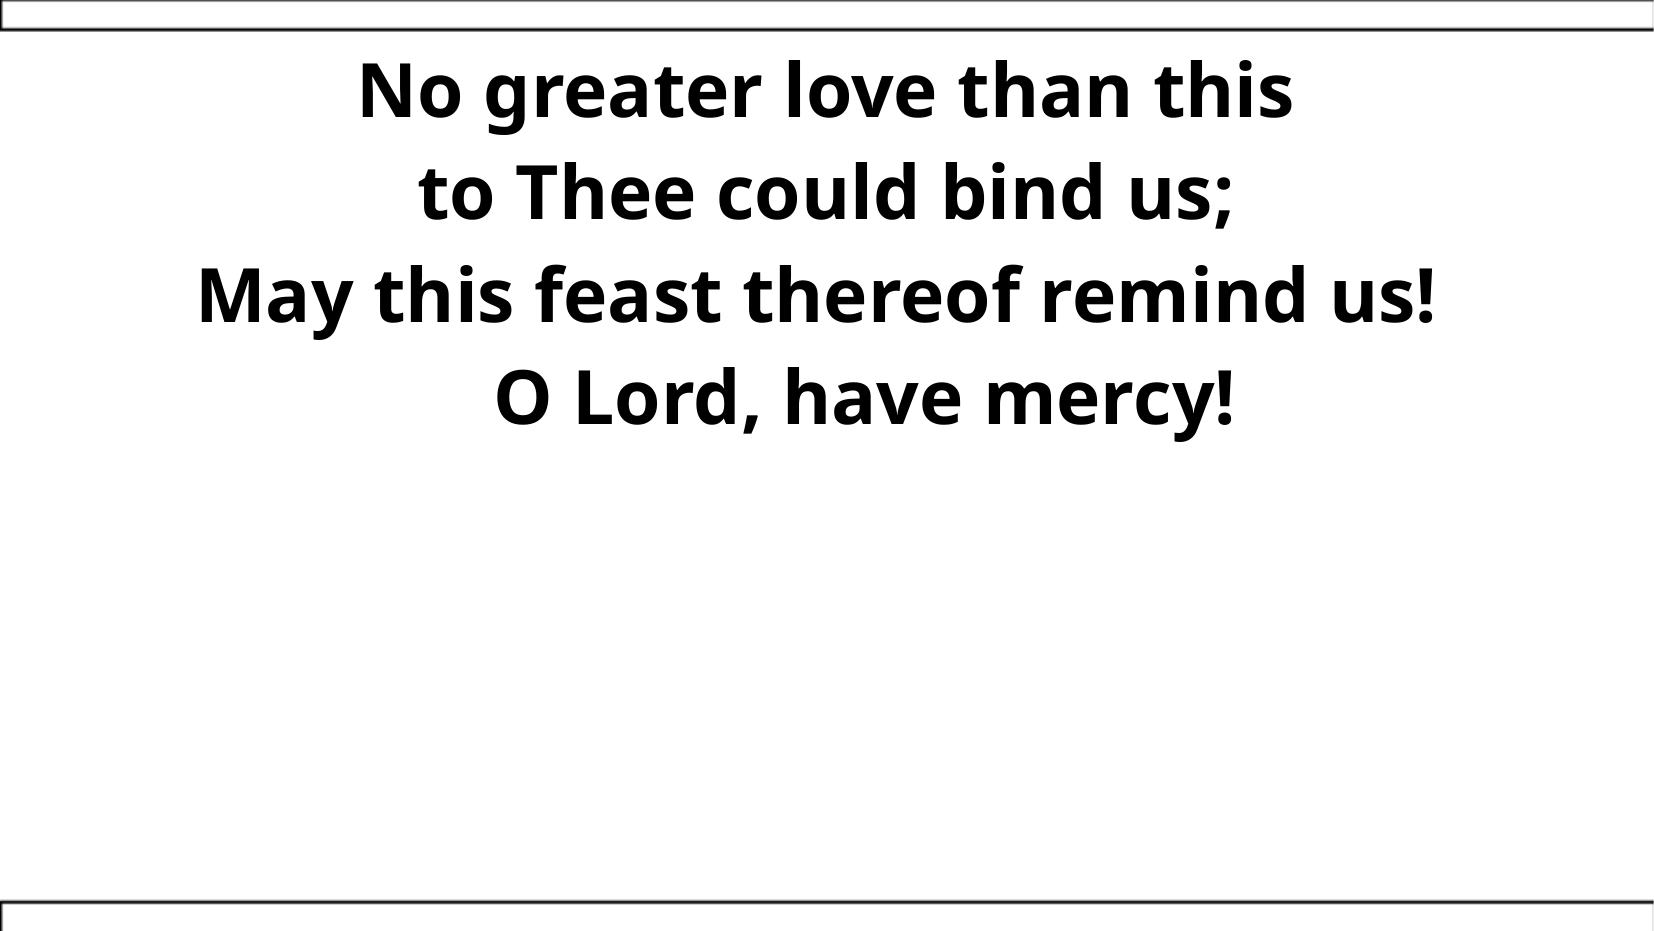

No greater love than this
to Thee could bind us;
May this feast thereof remind us!
 O Lord, have mercy!